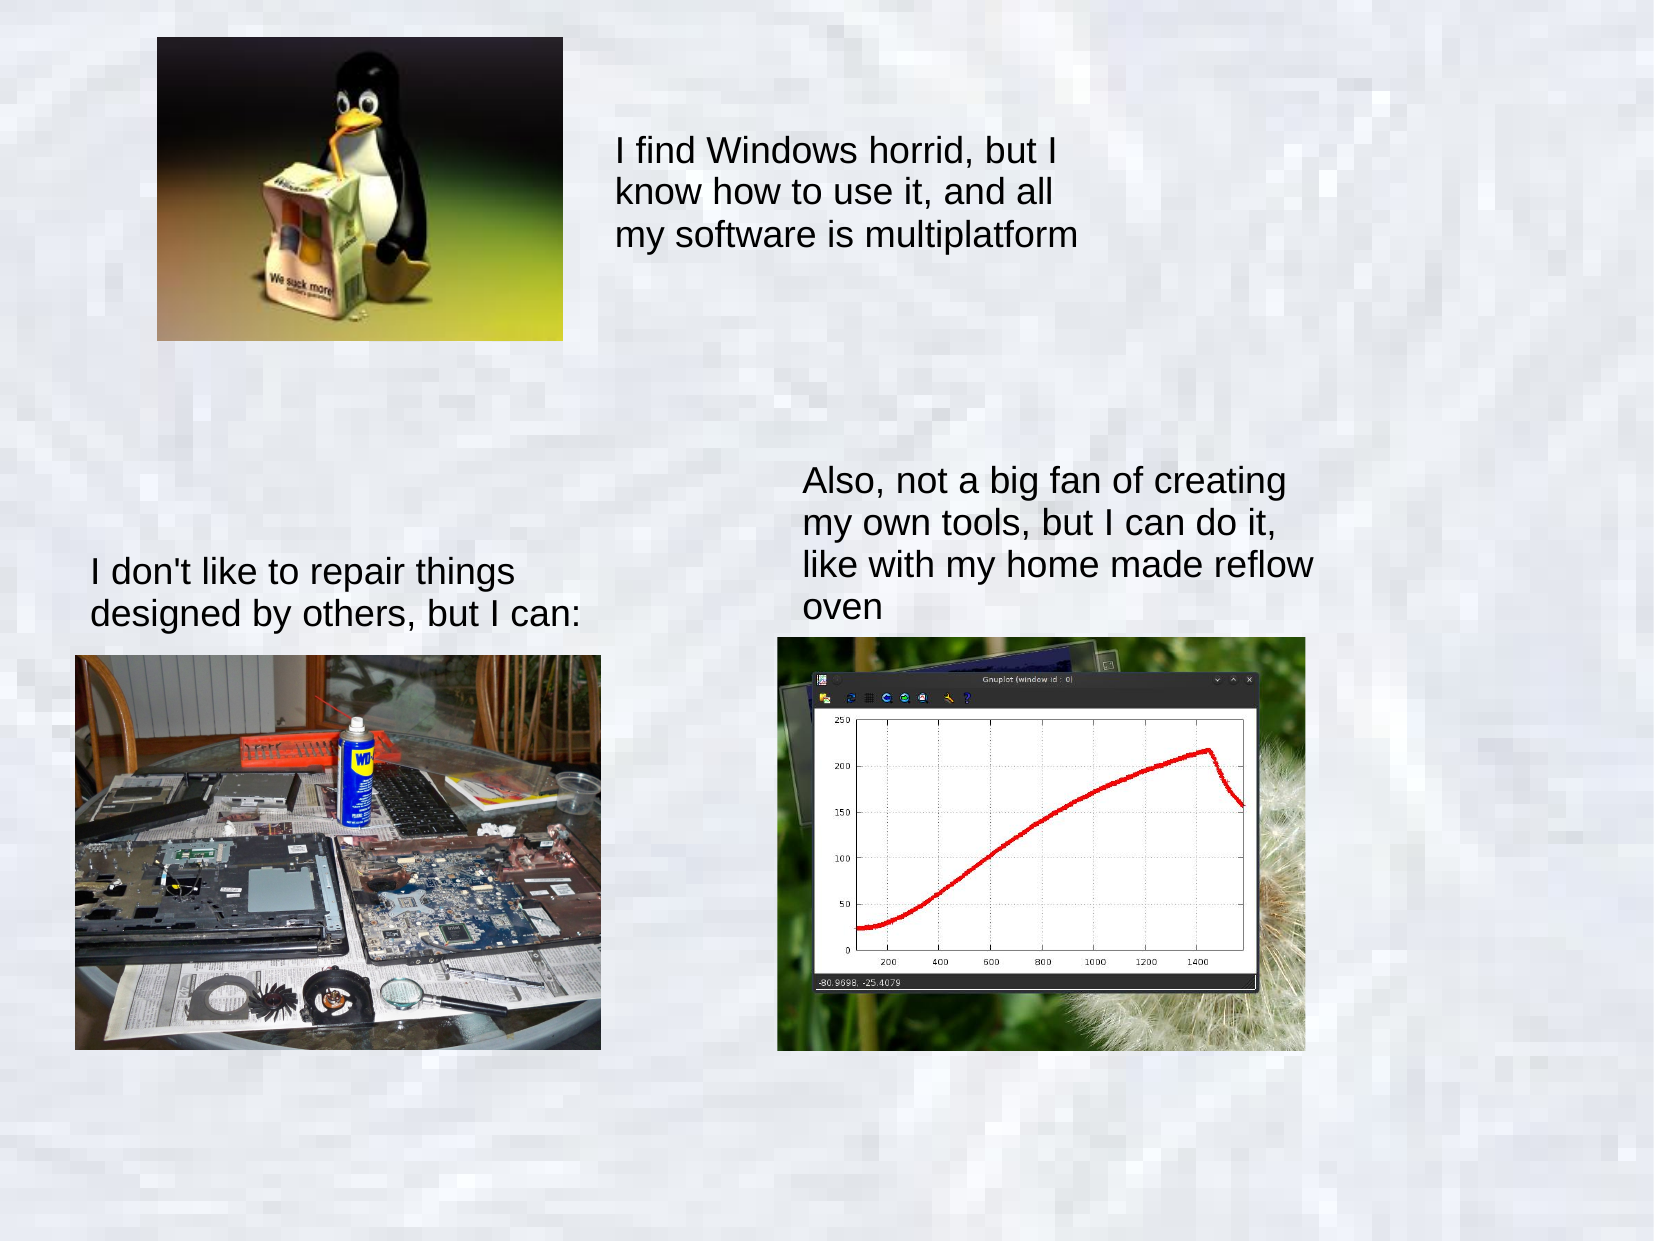

I find Windows horrid, but I know how to use it, and all my software is multiplatform
Also, not a big fan of creating my own tools, but I can do it, like with my home made reflow oven
I don't like to repair things designed by others, but I can: